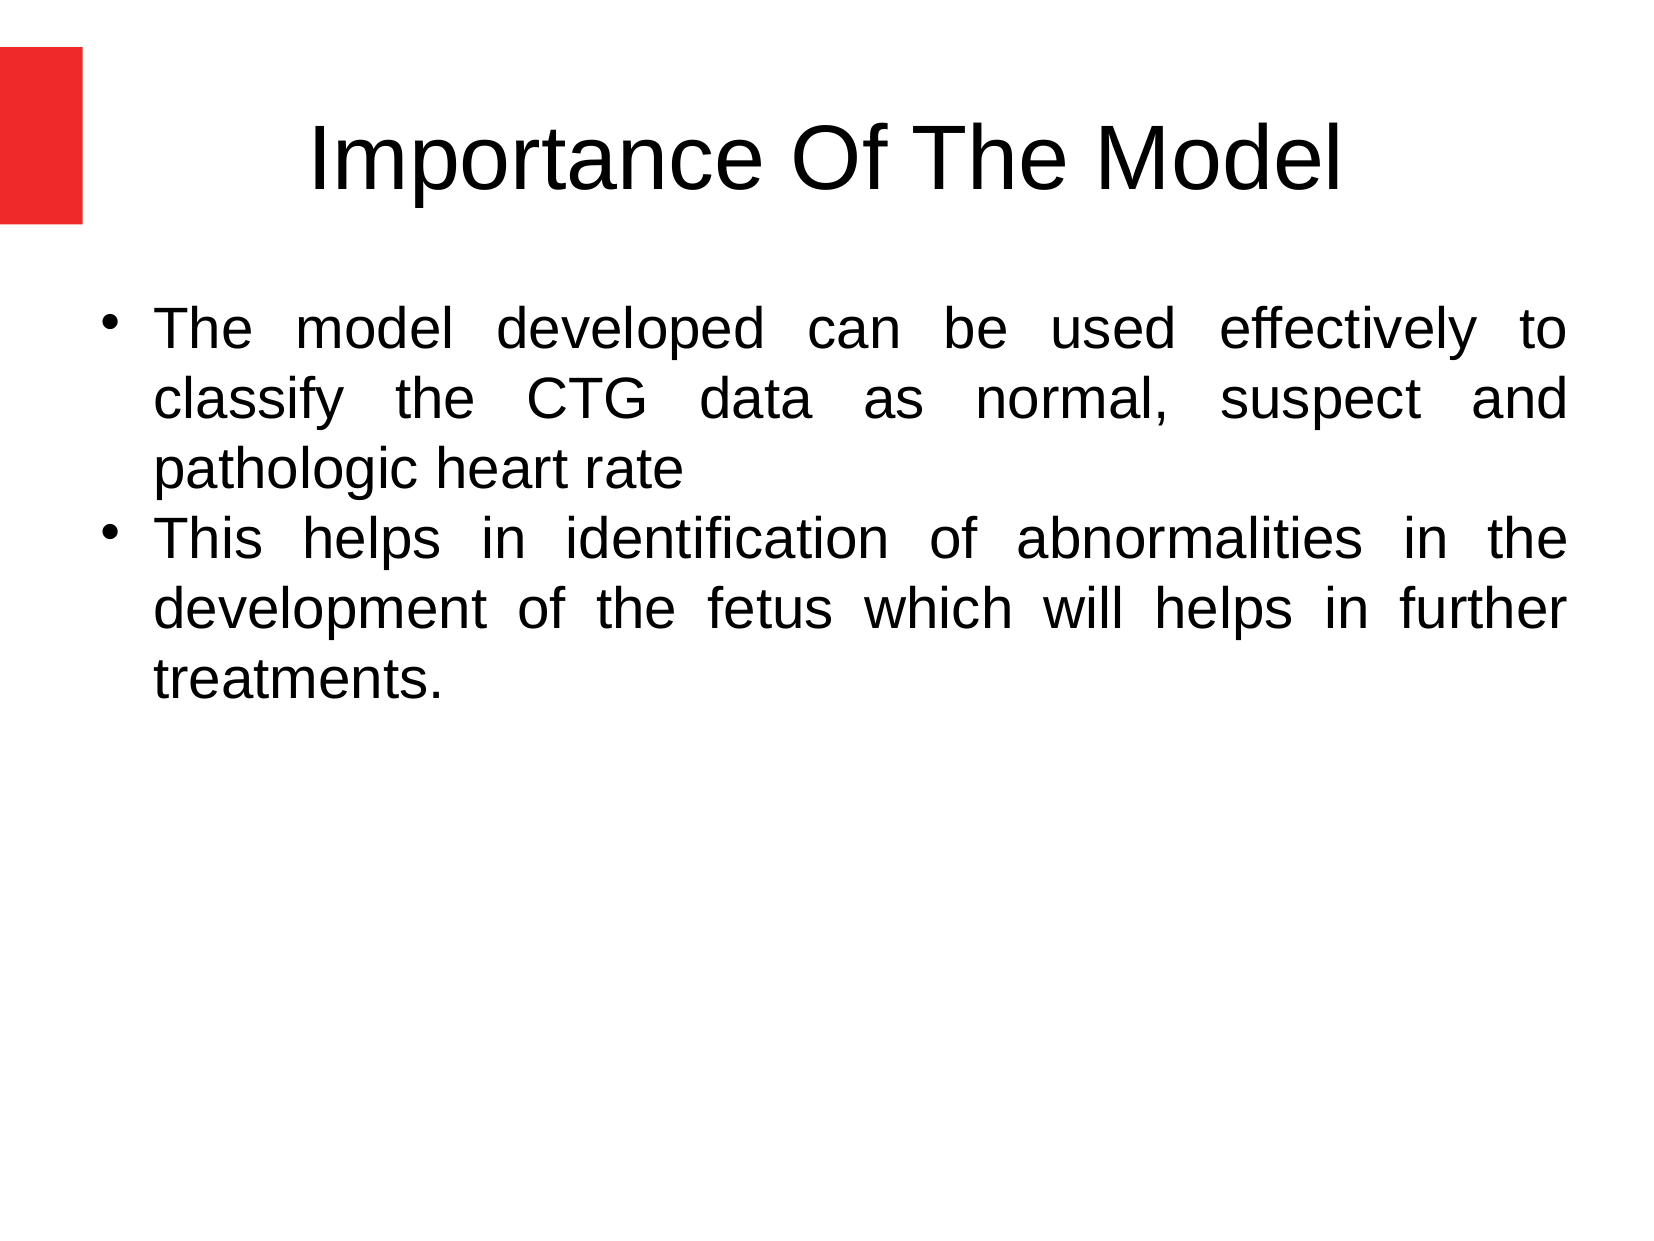

Importance Of The Model
The model developed can be used effectively to classify the CTG data as normal, suspect and pathologic heart rate
This helps in identification of abnormalities in the development of the fetus which will helps in further treatments.